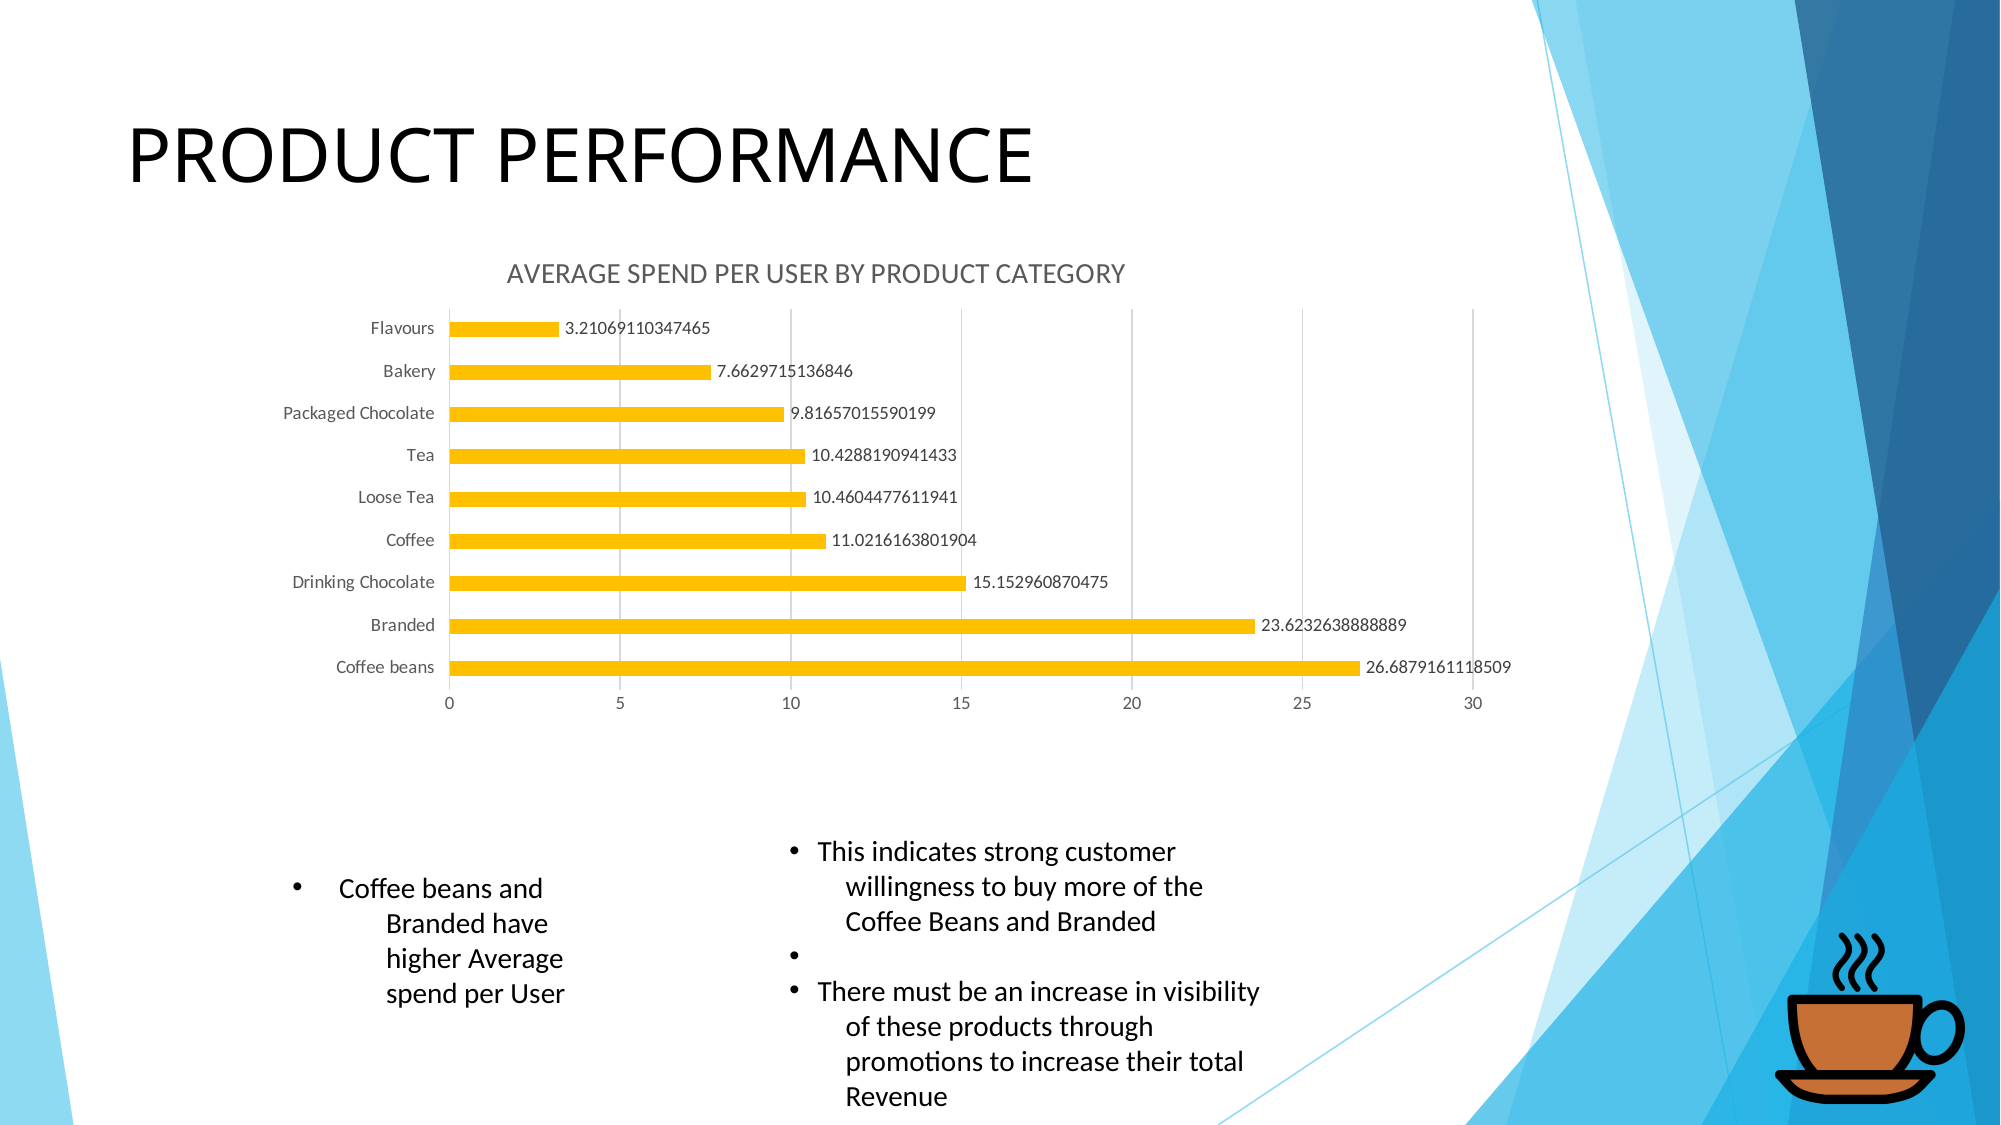

# PRODUCT PERFORMANCE
### Chart: AVERAGE SPEND PER USER BY PRODUCT CATEGORY
| Category | Total |
|---|---|
| Coffee beans | 26.6879161118509 |
| Branded | 23.6232638888889 |
| Drinking Chocolate | 15.152960870475 |
| Coffee | 11.0216163801904 |
| Loose Tea | 10.4604477611941 |
| Tea | 10.4288190941433 |
| Packaged Chocolate | 9.81657015590199 |
| Bakery | 7.6629715136846 |
| Flavours | 3.21069110347465 |This indicates strong customer willingness to buy more of the Coffee Beans and Branded
There must be an increase in visibility of these products through promotions to increase their total Revenue
Coffee beans and Branded have higher Average spend per User